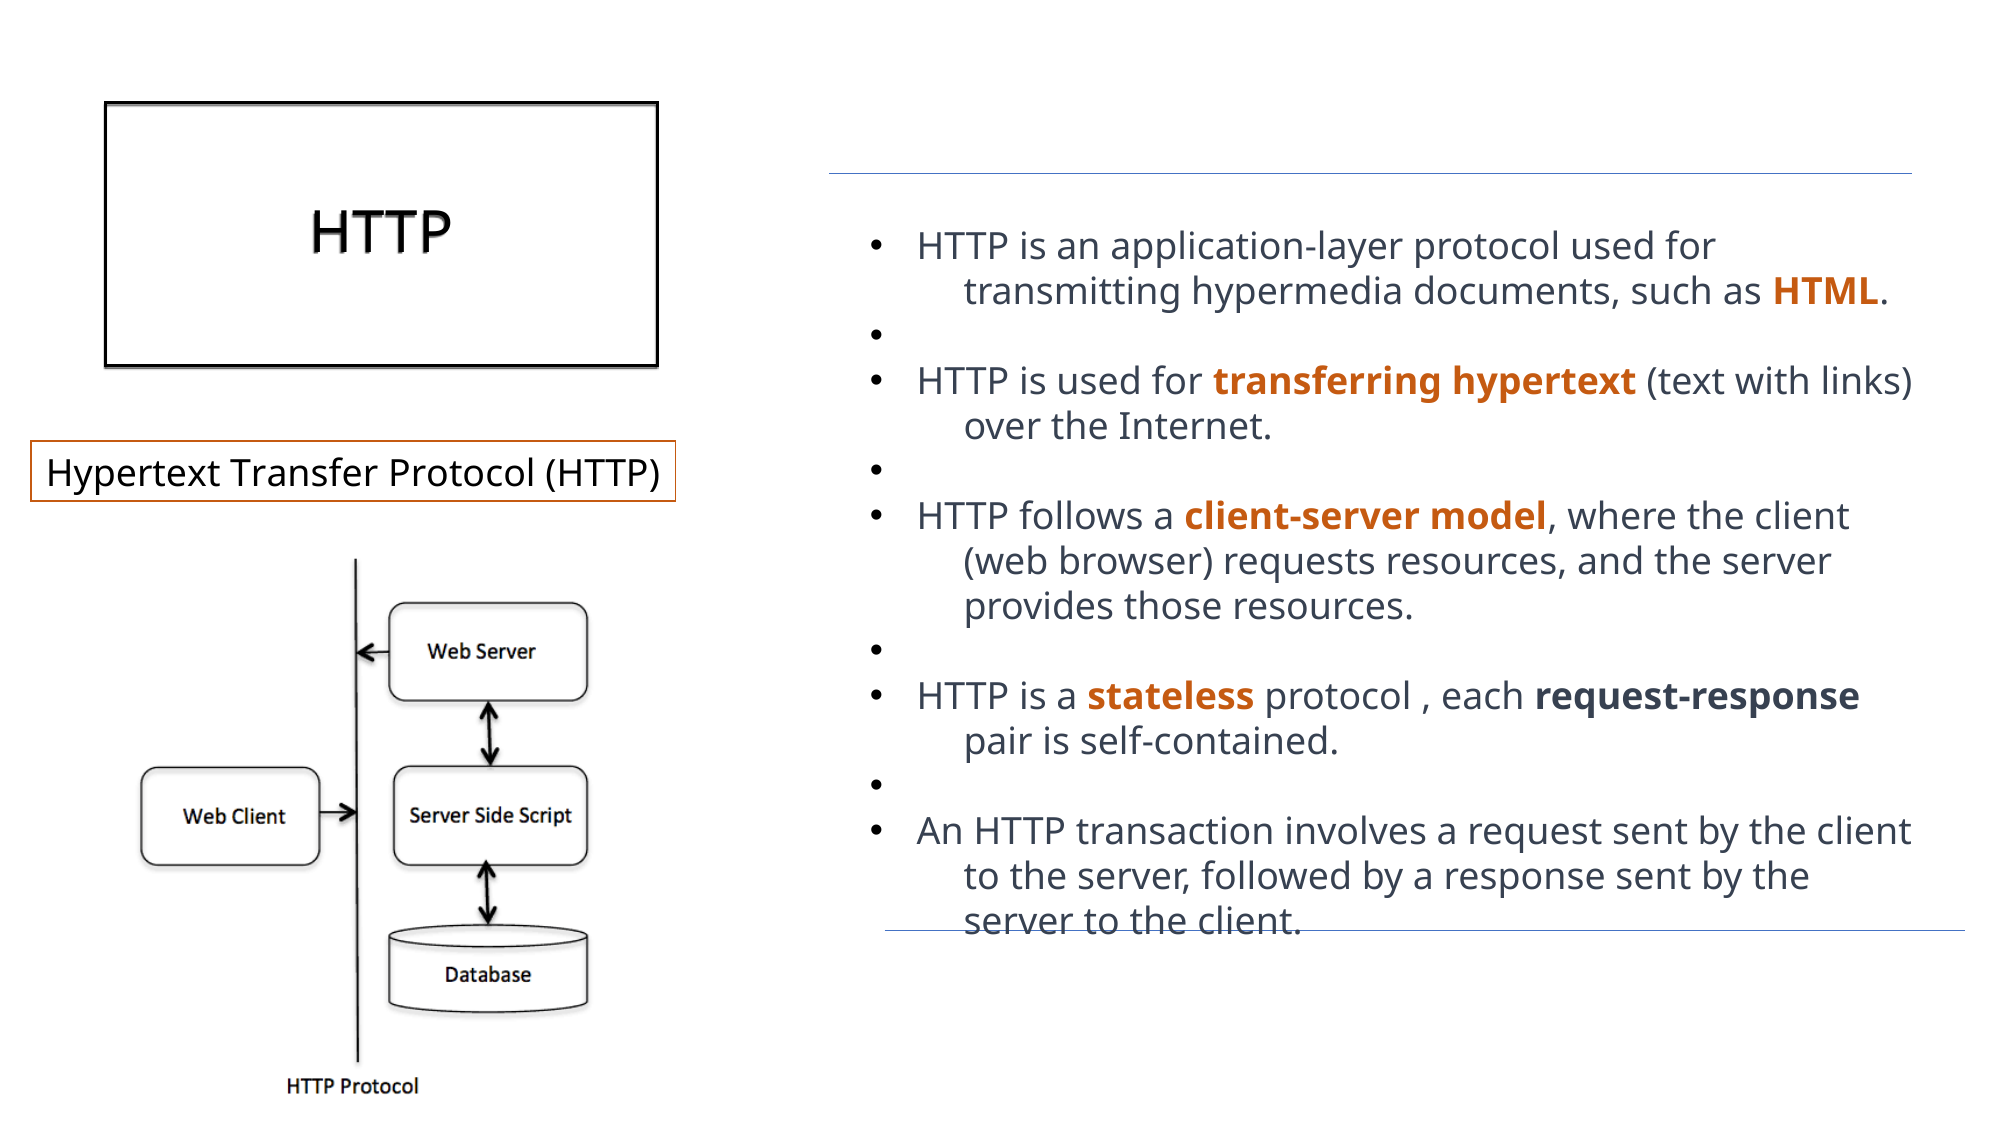

# HTTP
HTTP is an application-layer protocol used for transmitting hypermedia documents, such as HTML.
HTTP is used for transferring hypertext (text with links) over the Internet.
HTTP follows a client-server model, where the client (web browser) requests resources, and the server provides those resources.
HTTP is a stateless protocol , each request-response pair is self-contained.
An HTTP transaction involves a request sent by the client to the server, followed by a response sent by the server to the client.
Hypertext Transfer Protocol (HTTP)